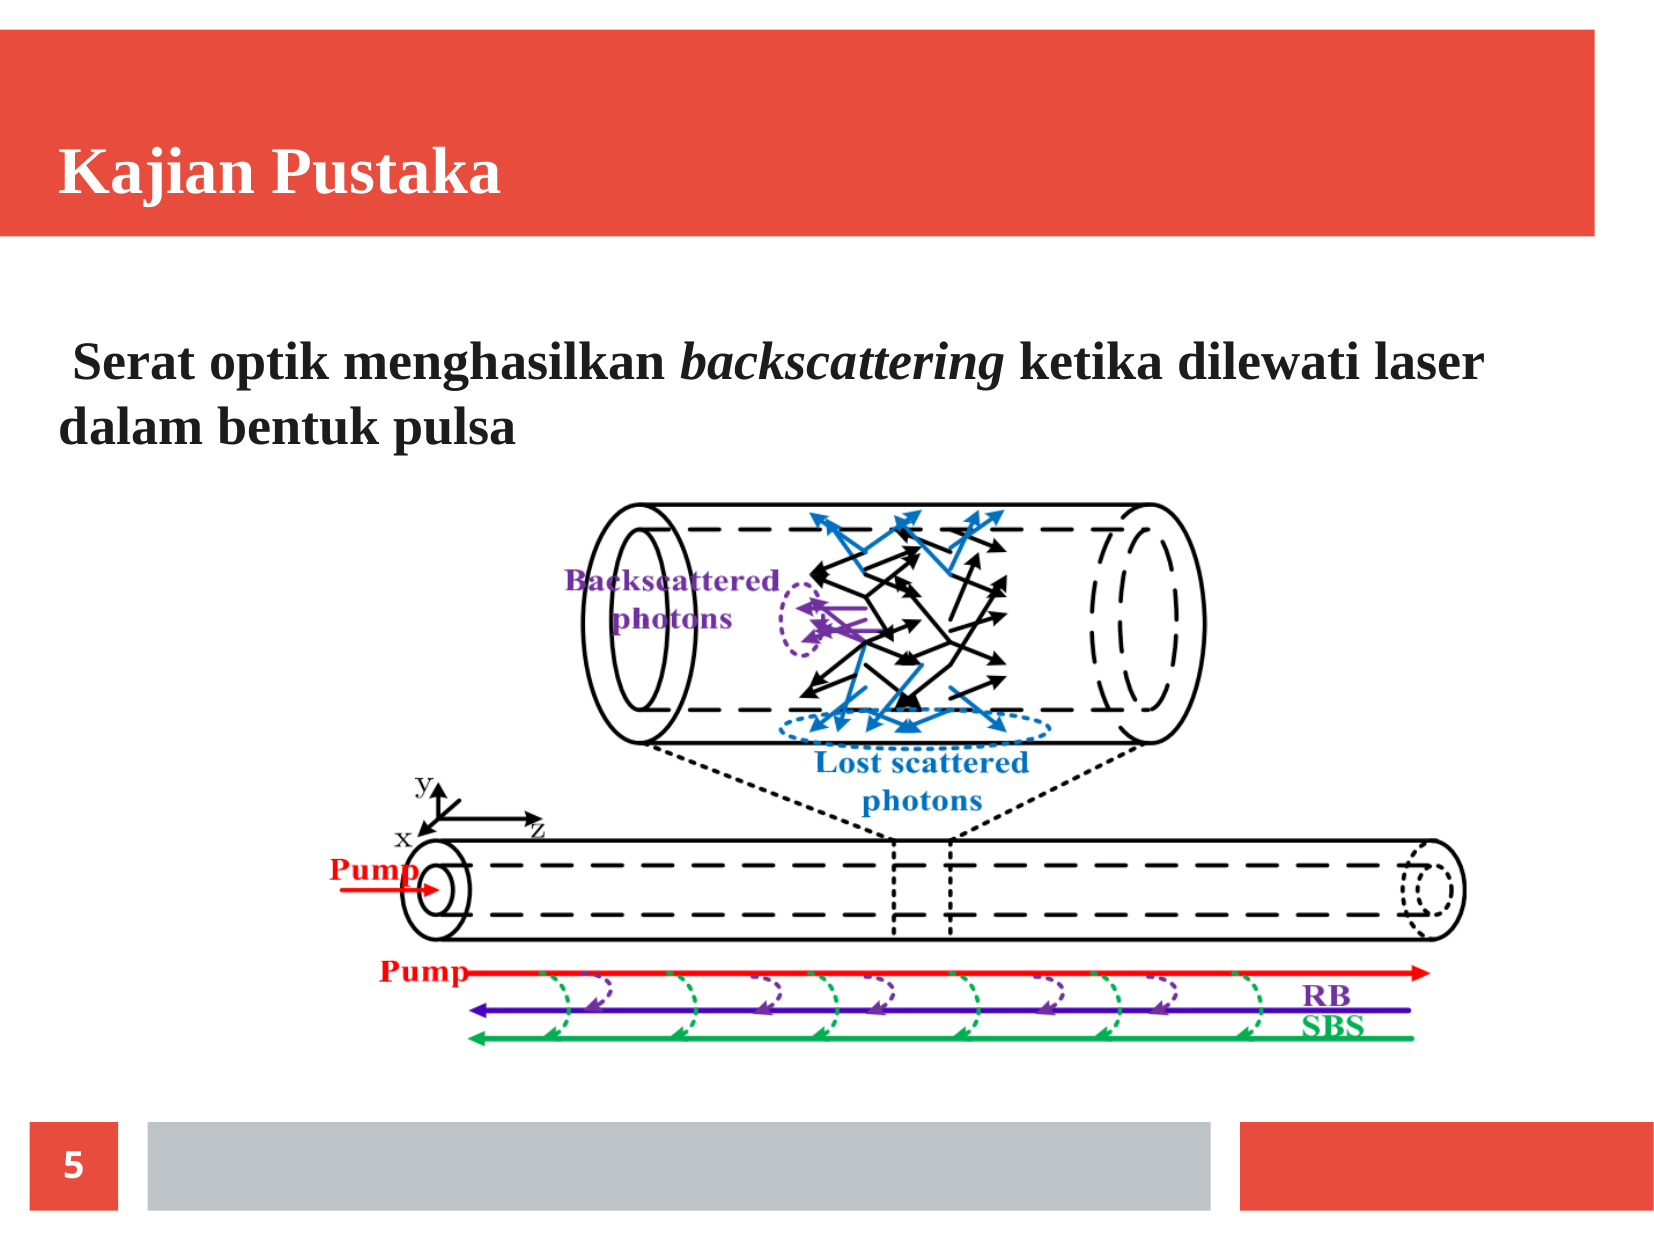

# Kajian Pustaka
 Serat optik menghasilkan backscattering ketika dilewati laser dalam bentuk pulsa